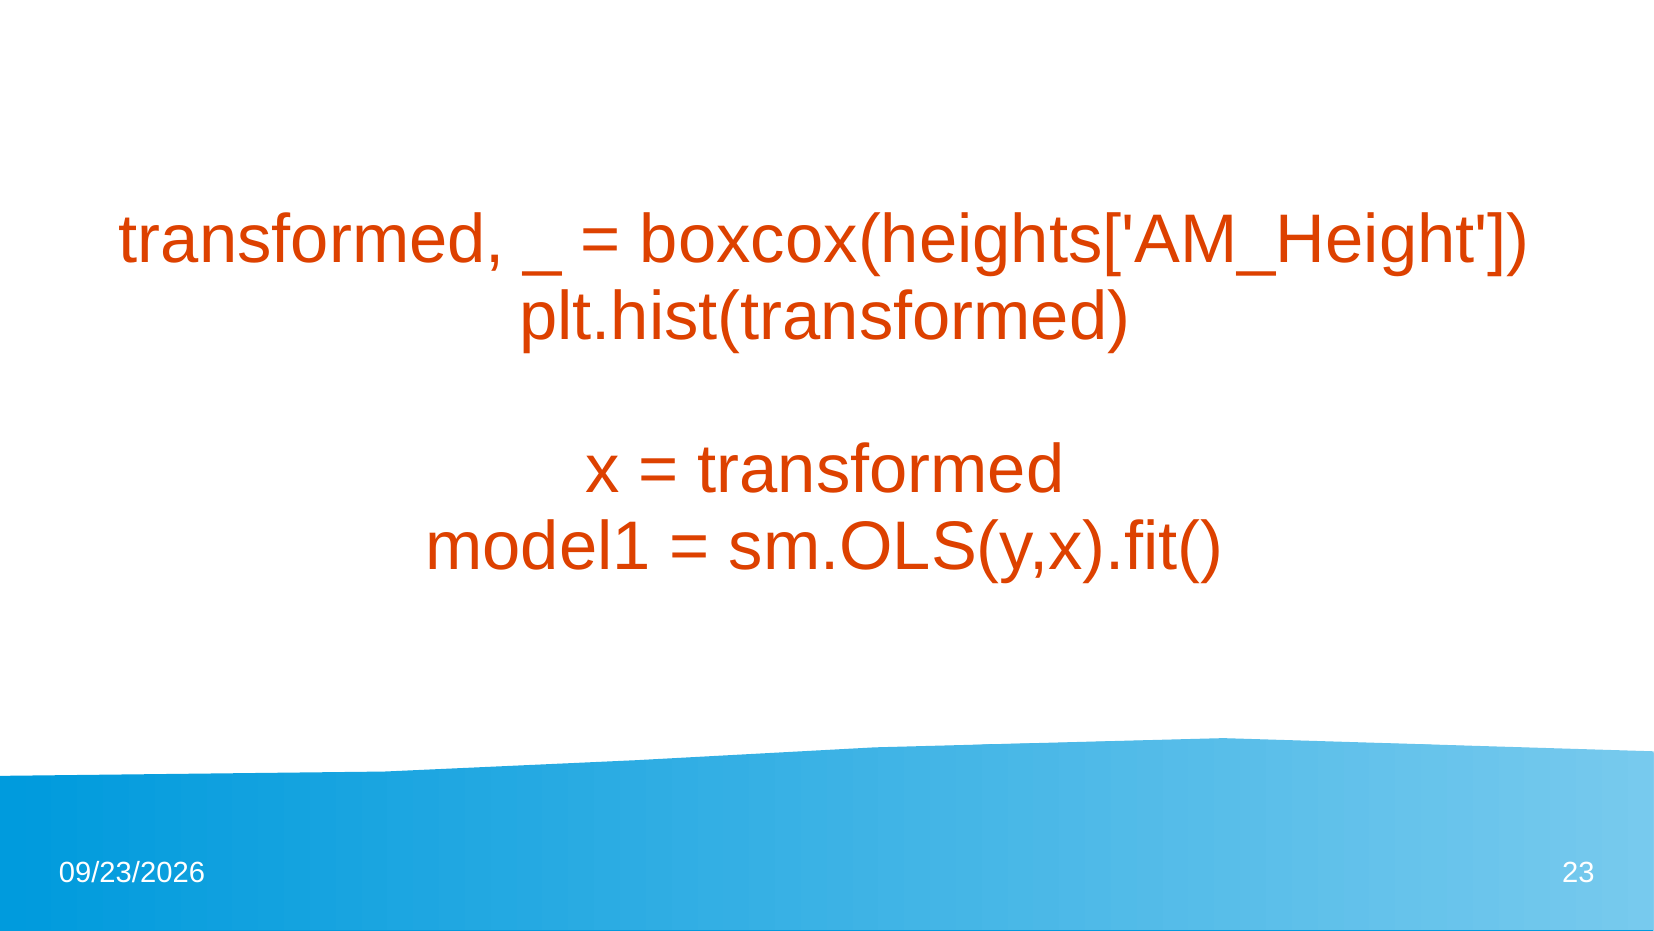

# transformed, _ = boxcox(heights['AM_Height']) plt.hist(transformed) x = transformed model1 = sm.OLS(y,x).fit()